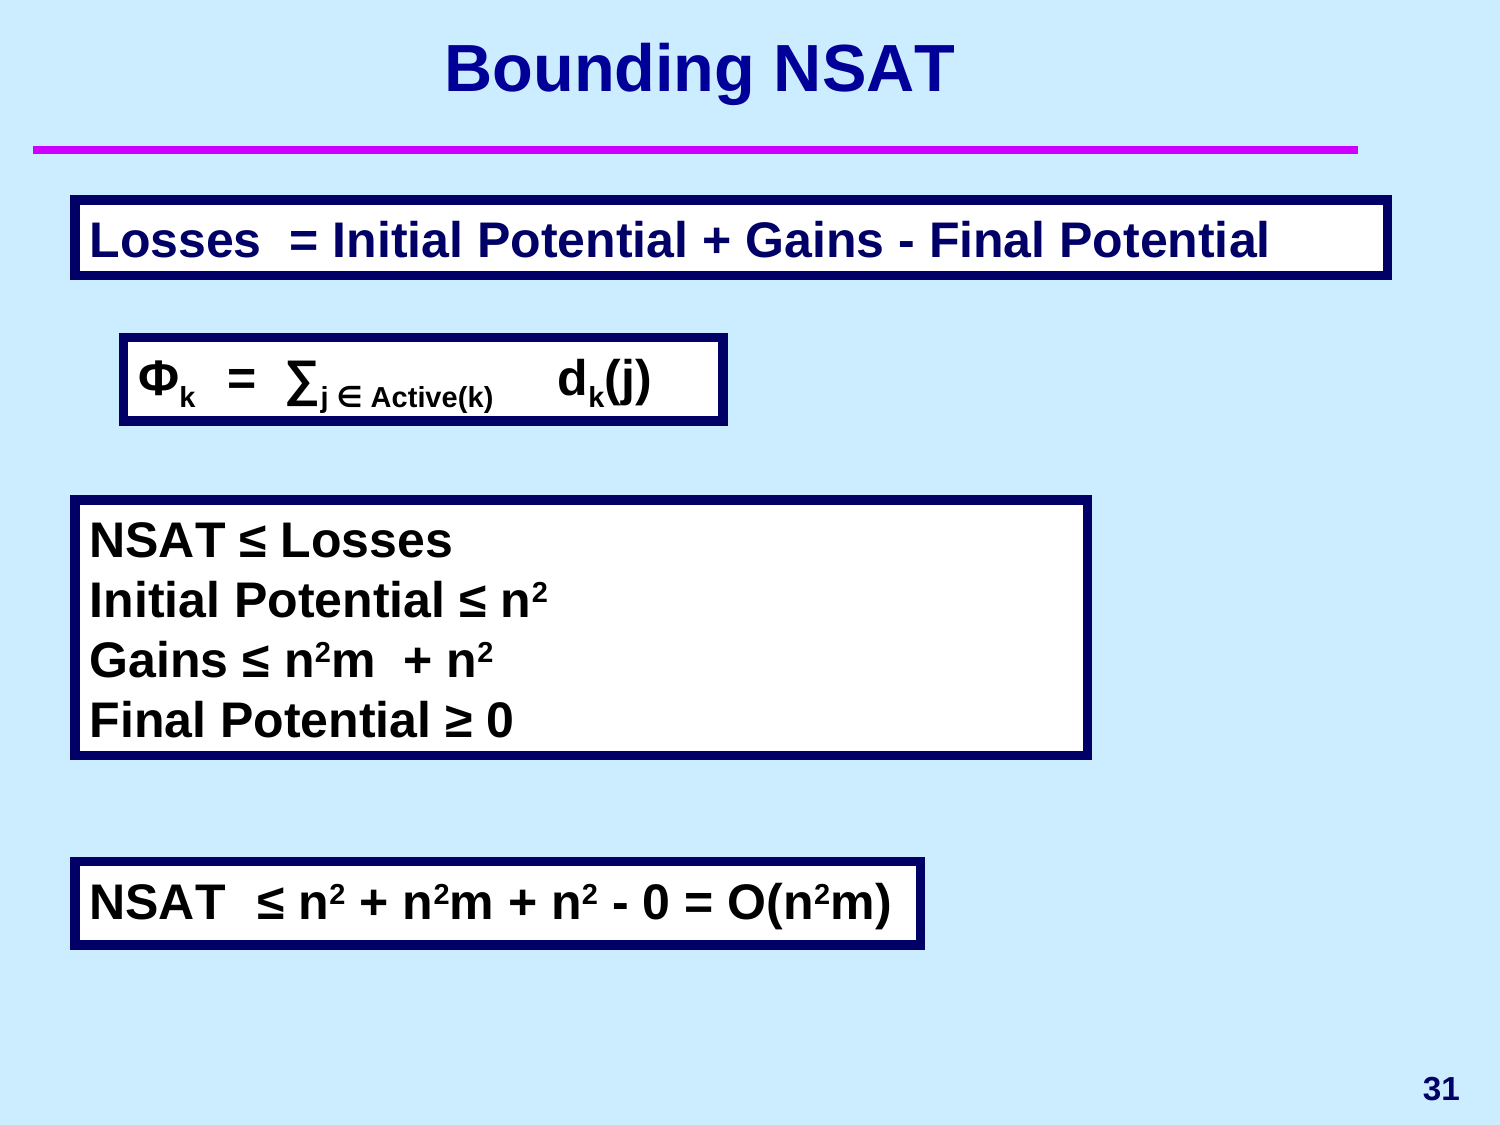

# Bounding NSAT
Losses = Initial Potential + Gains - Final Potential
Φk = ∑j ∈ Active(k) dk(j)
NSAT ≤ Losses
Initial Potential ≤ n2
Gains ≤ n2m + n2
Final Potential ≥ 0
NSAT ≤ n2 + n2m + n2 - 0 = O(n2m)